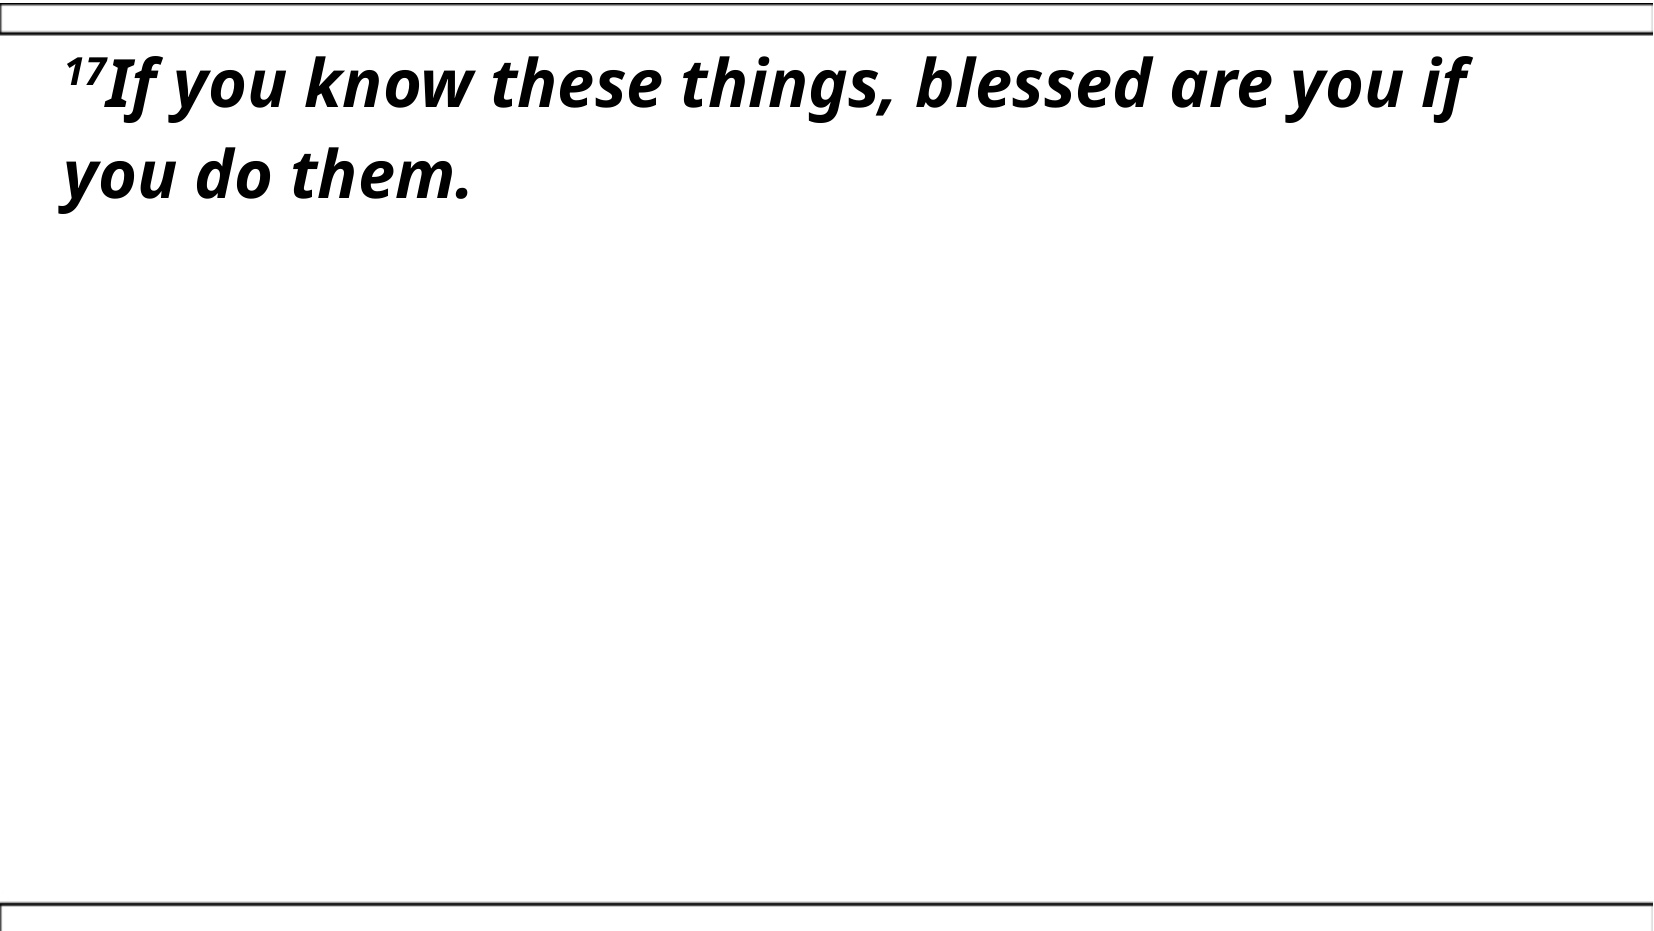

17If you know these things, blessed are you if you do them.